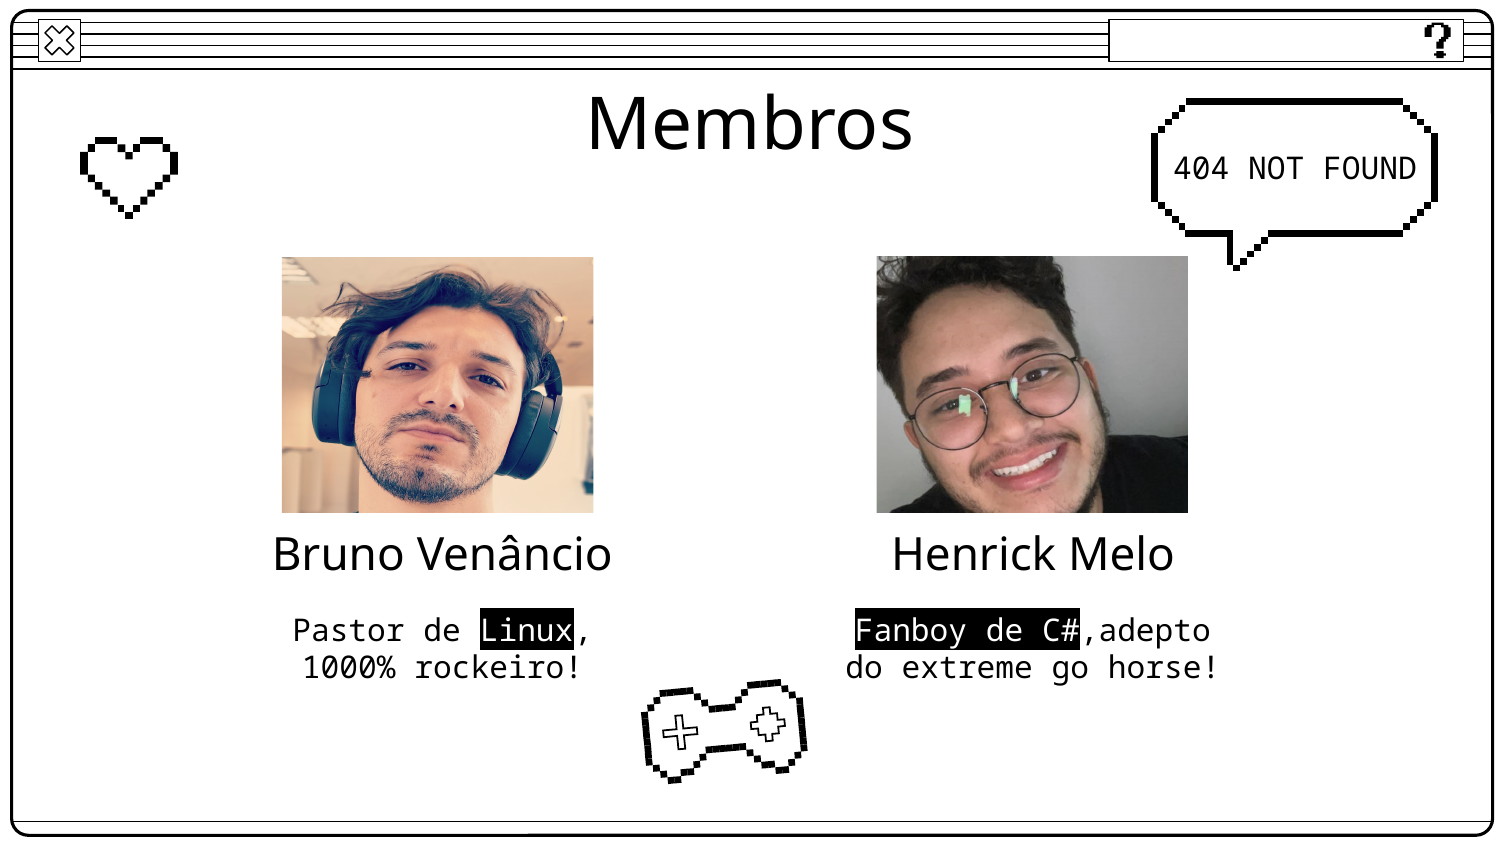

# Membros
404 NOT FOUND
Bruno Venâncio
Henrick Melo
Pastor de Linux,
1000% rockeiro!
Fanboy de C#,adepto do extreme go horse!